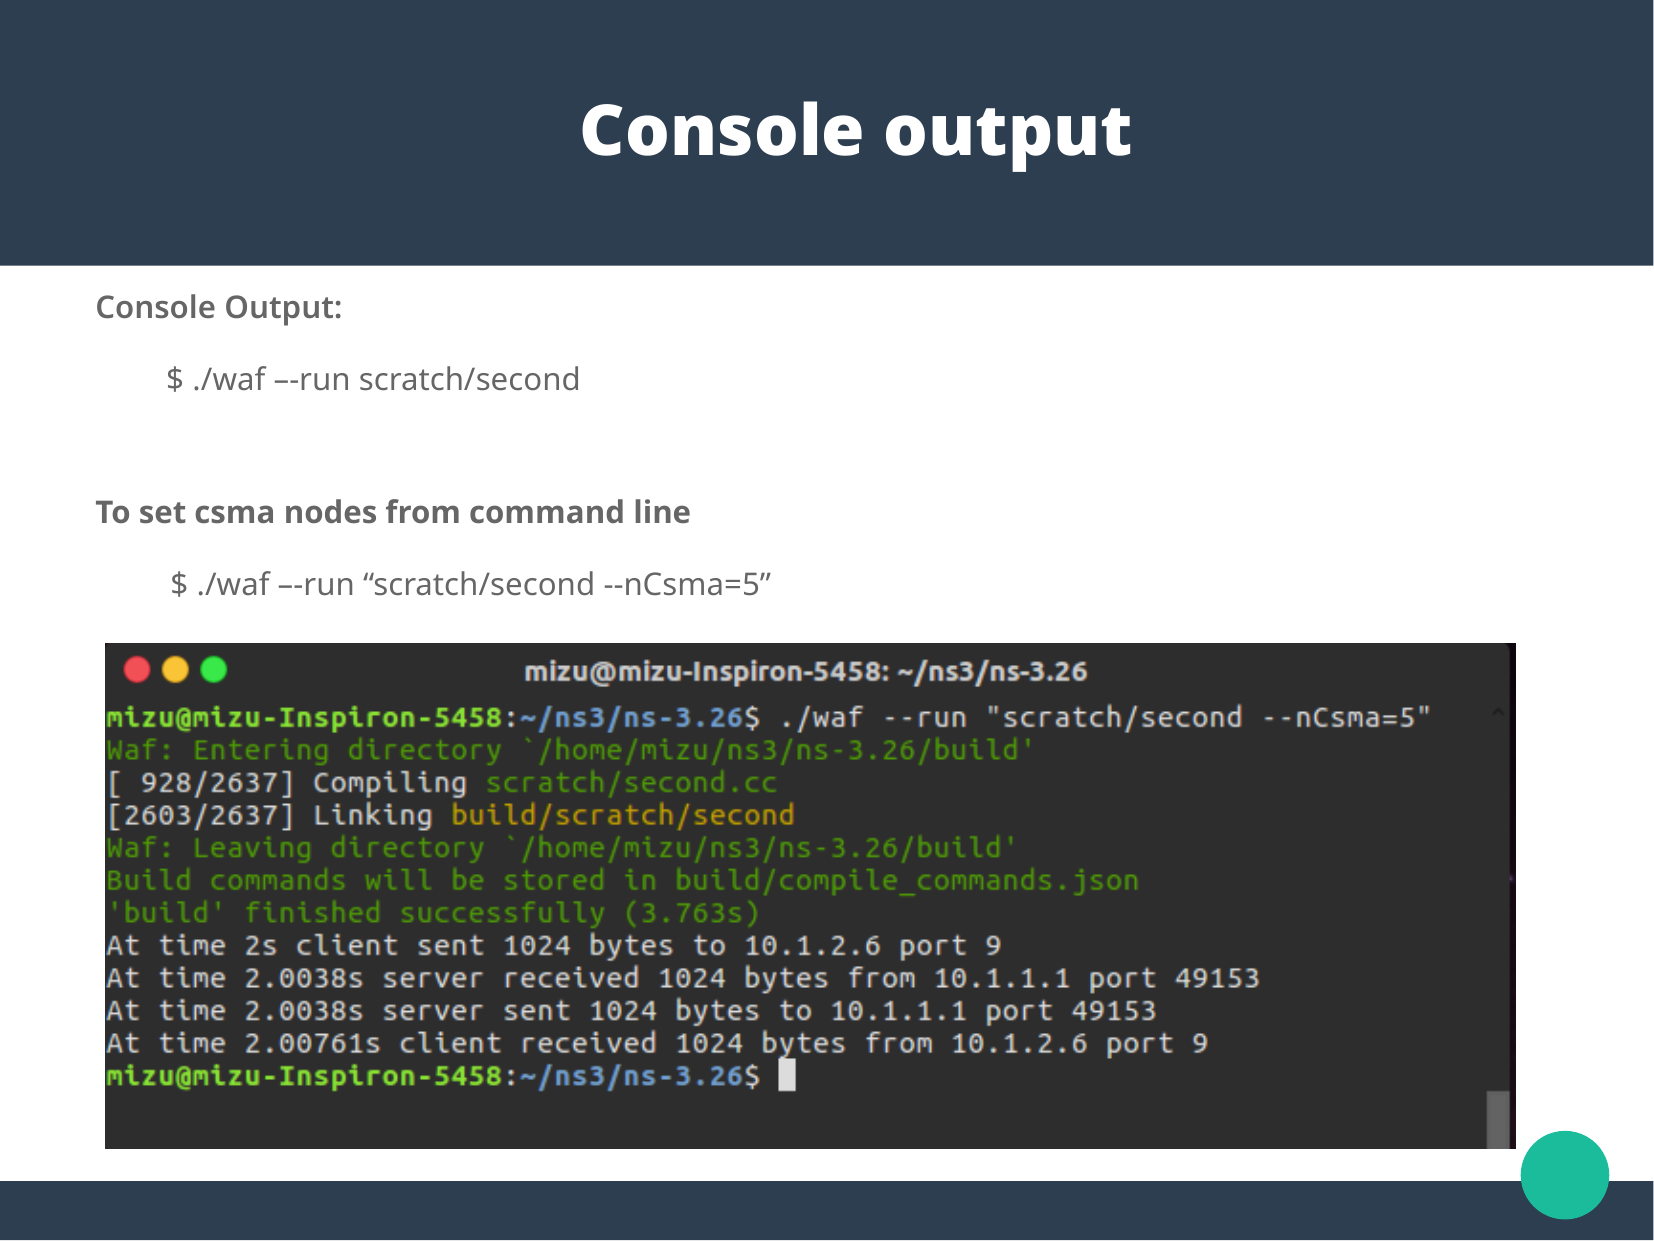

# Console output
Console Output:
$ ./waf –-run scratch/second
To set csma nodes from command line
 	$ ./waf –-run “scratch/second --nCsma=5”